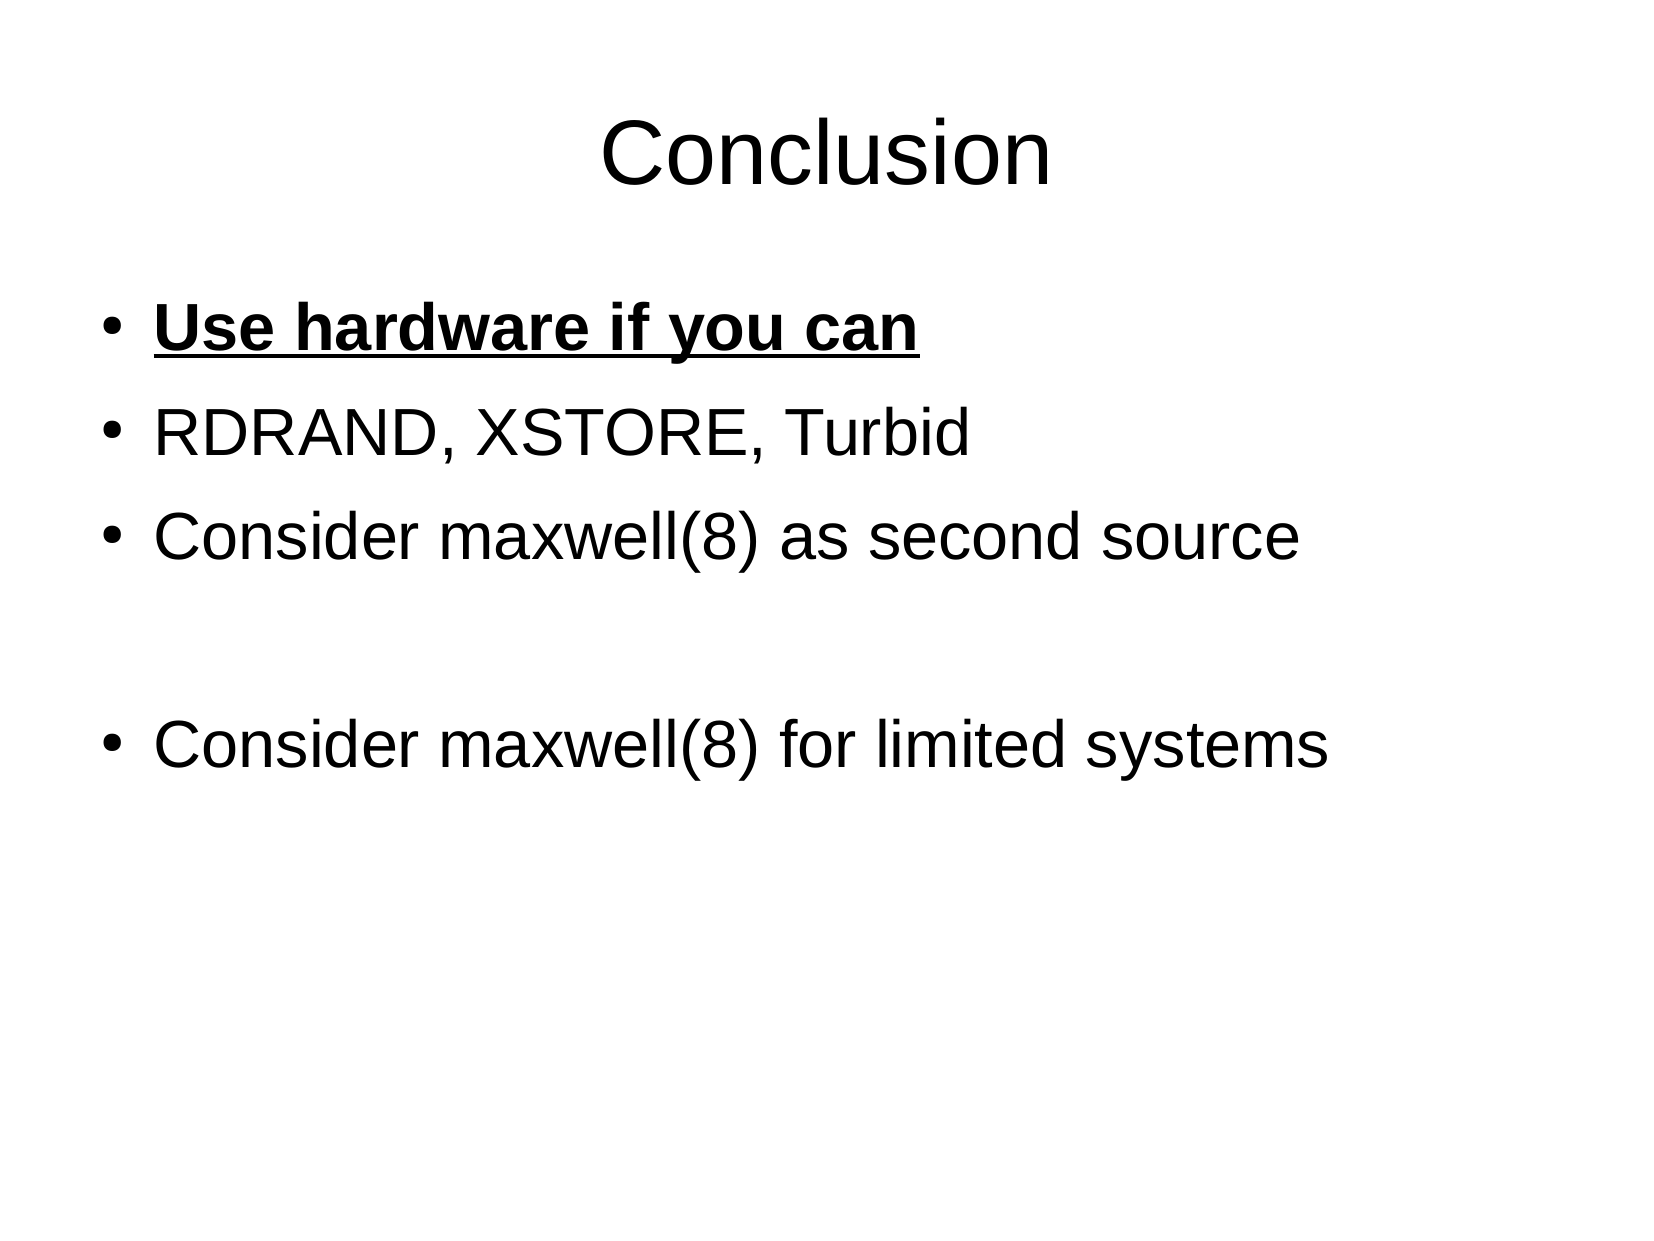

# Conclusion
Use hardware if you can
RDRAND, XSTORE, Turbid
Consider maxwell(8) as second source
Consider maxwell(8) for limited systems